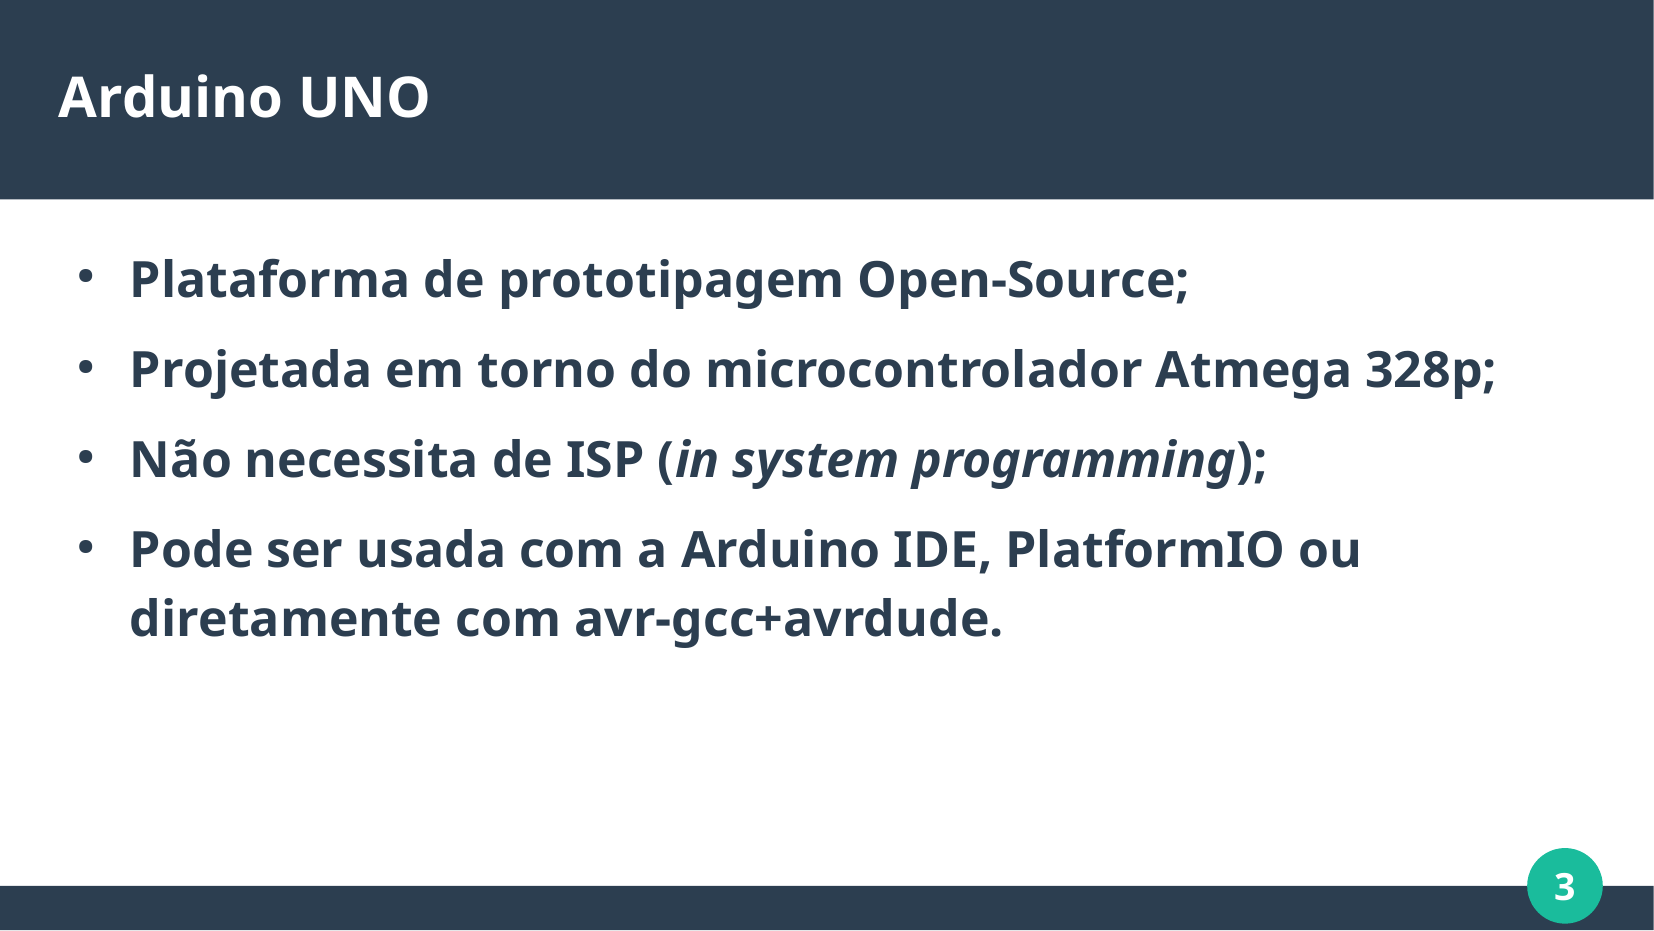

# Arduino UNO
Plataforma de prototipagem Open-Source;
Projetada em torno do microcontrolador Atmega 328p;
Não necessita de ISP (in system programming);
Pode ser usada com a Arduino IDE, PlatformIO ou diretamente com avr-gcc+avrdude.